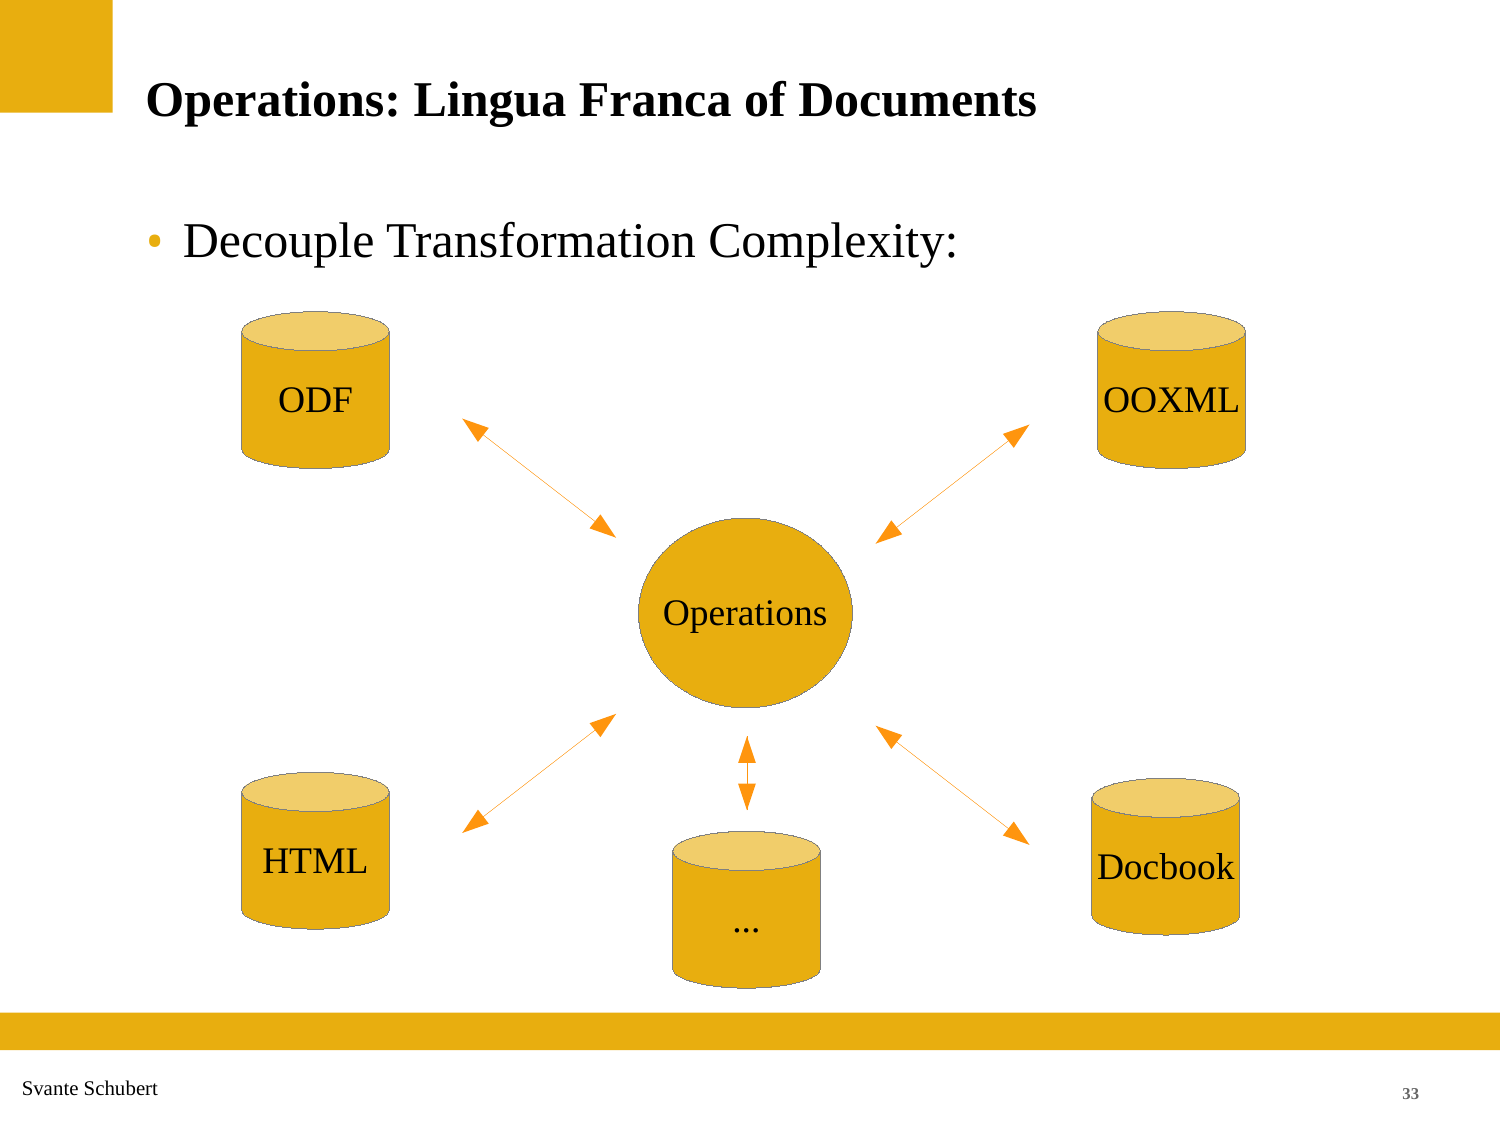

# Operations: Lingua Franca of Documents
Decouple Transformation Complexity:
ODF
OOXML
Operations
HTML
Docbook
...
Svante Schubert